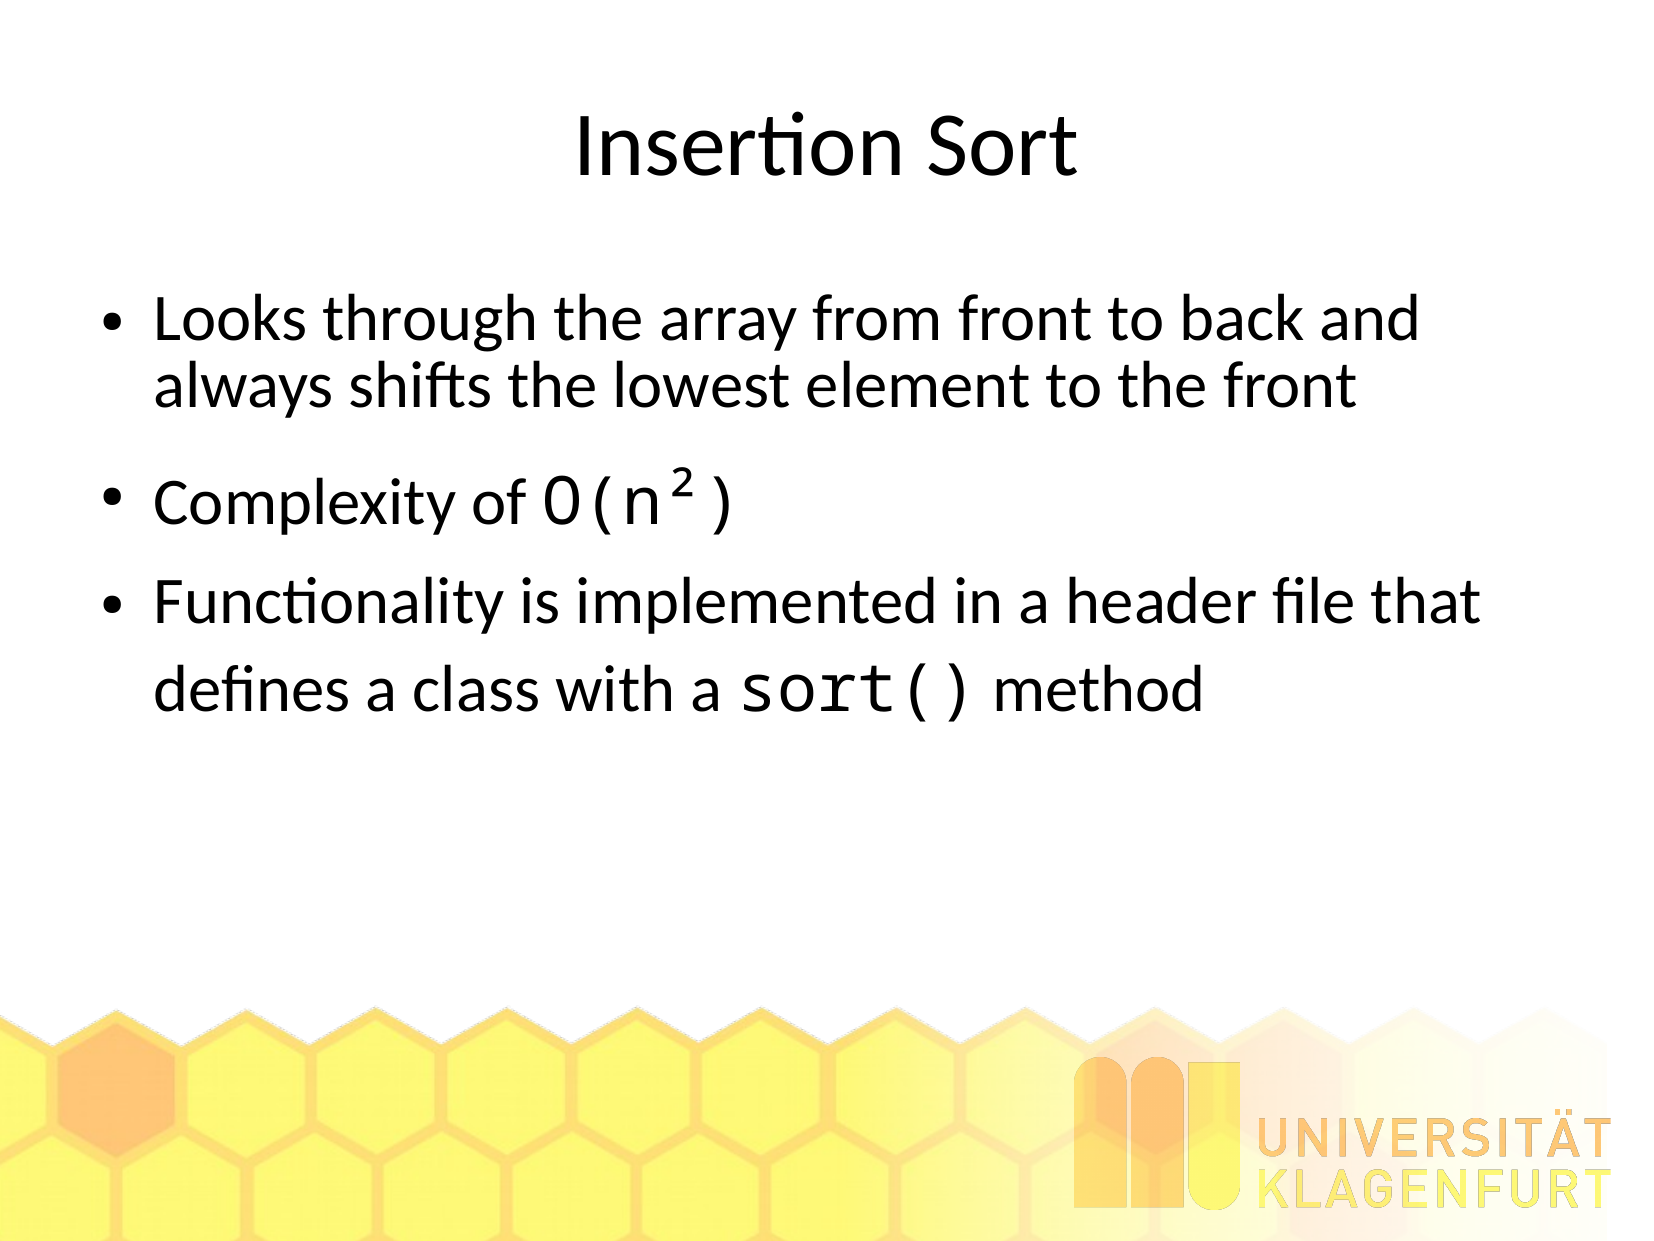

# Insertion Sort
Looks through the array from front to back and always shifts the lowest element to the front
Complexity of O(n²)
Functionality is implemented in a header file that defines a class with a sort() method